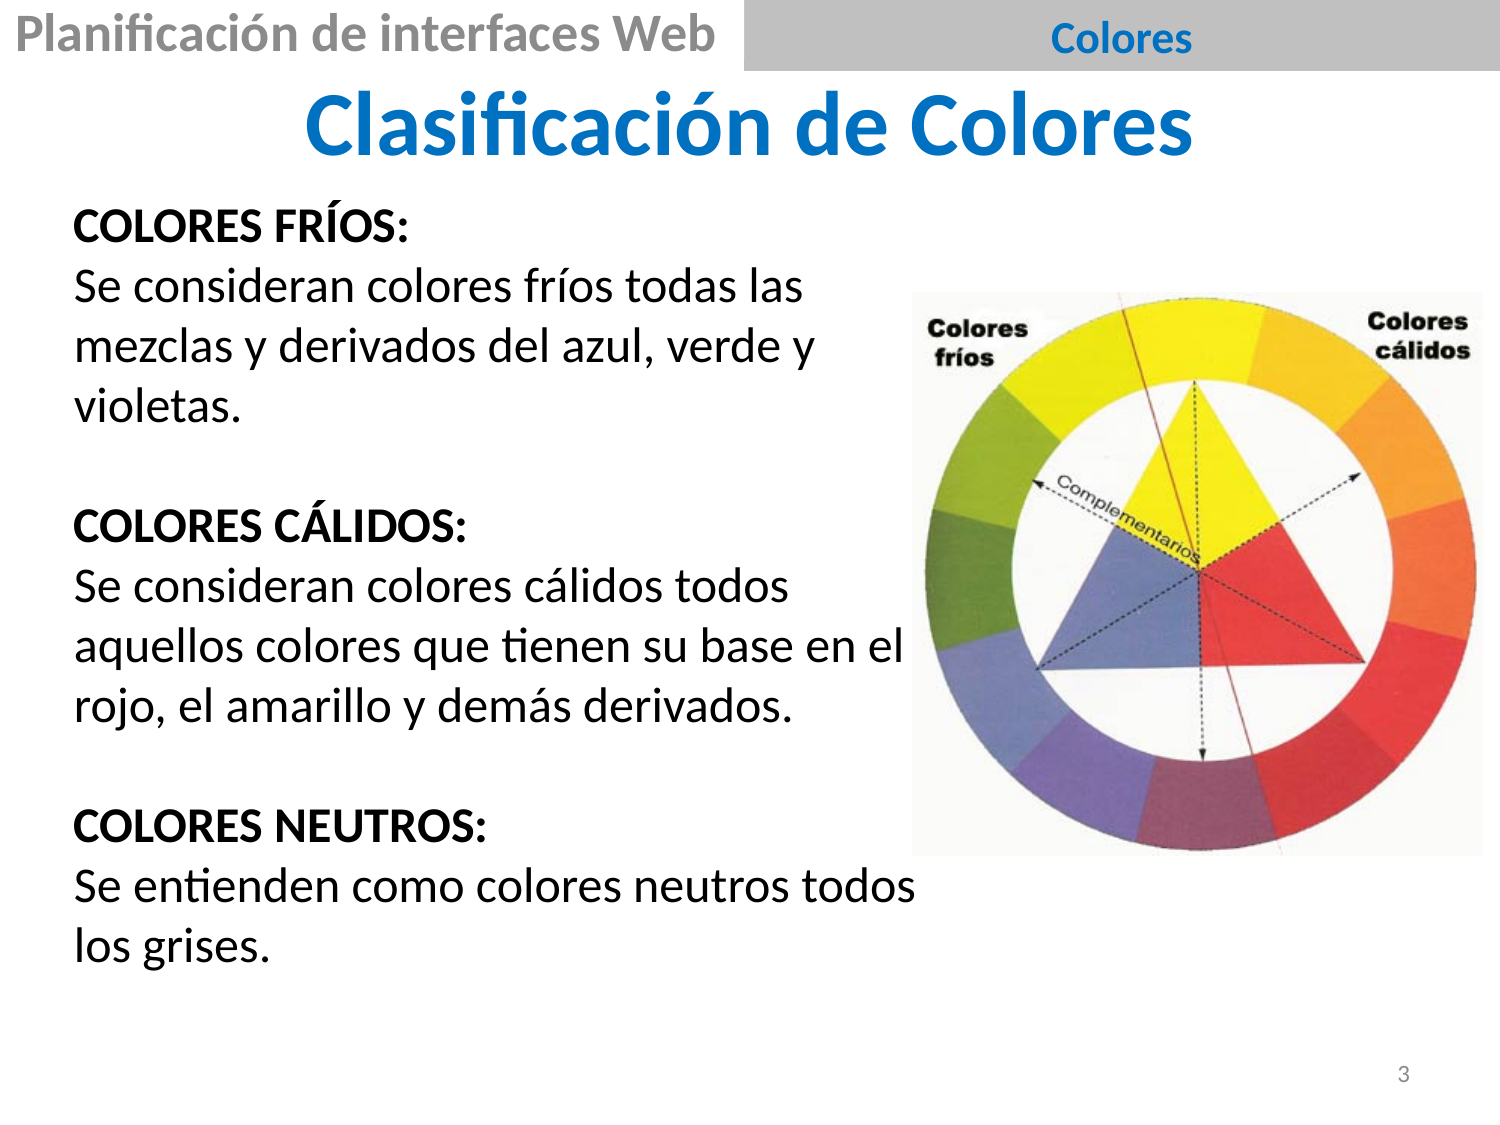

Planificación de interfaces Web
Colores
# Clasificación de Colores
COLORES FRÍOS: 
Se consideran colores fríos todas las mezclas y derivados del azul, verde y violetas.
COLORES CÁLIDOS:
Se consideran colores cálidos todos aquellos colores que tienen su base en el rojo, el amarillo y demás derivados.
COLORES NEUTROS:
Se entienden como colores neutros todos los grises.